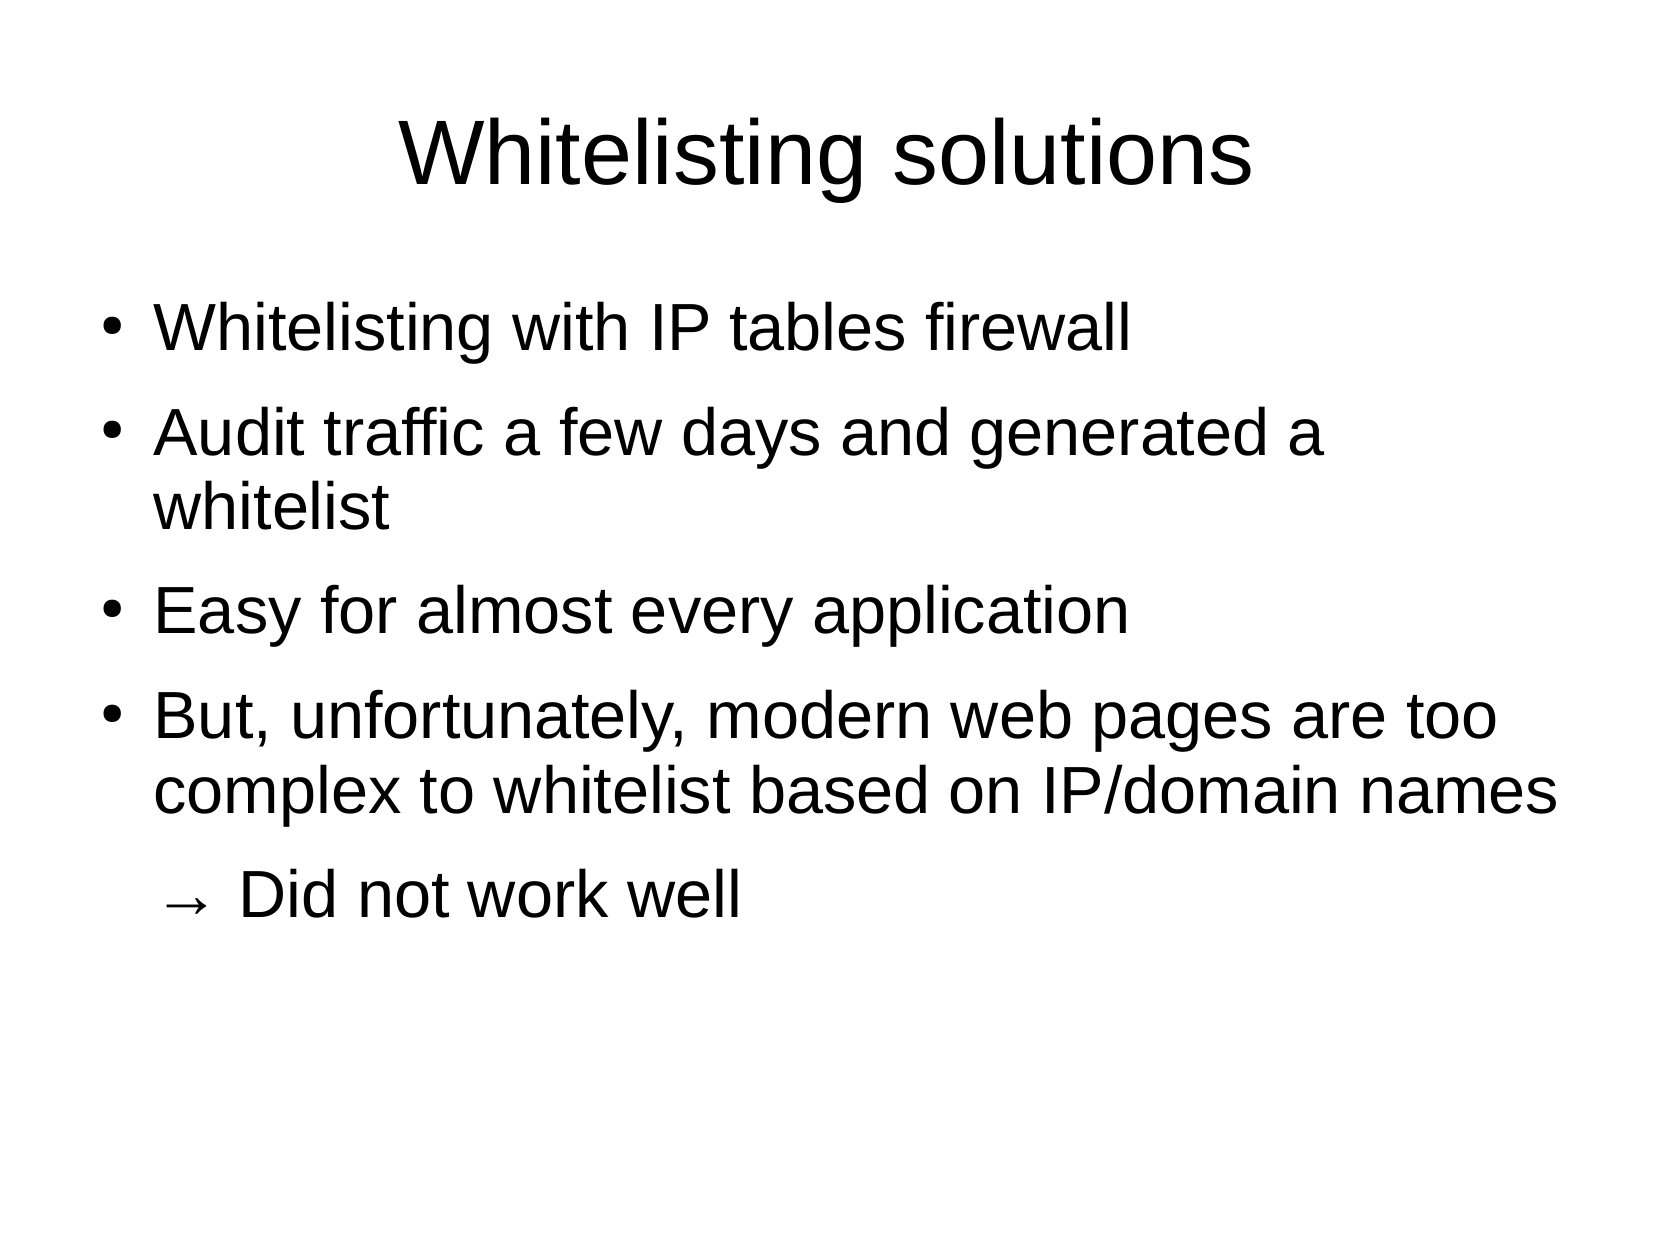

# Whitelisting solutions
Whitelisting with IP tables firewall
Audit traffic a few days and generated a whitelist
Easy for almost every application
But, unfortunately, modern web pages are too complex to whitelist based on IP/domain names
→ Did not work well